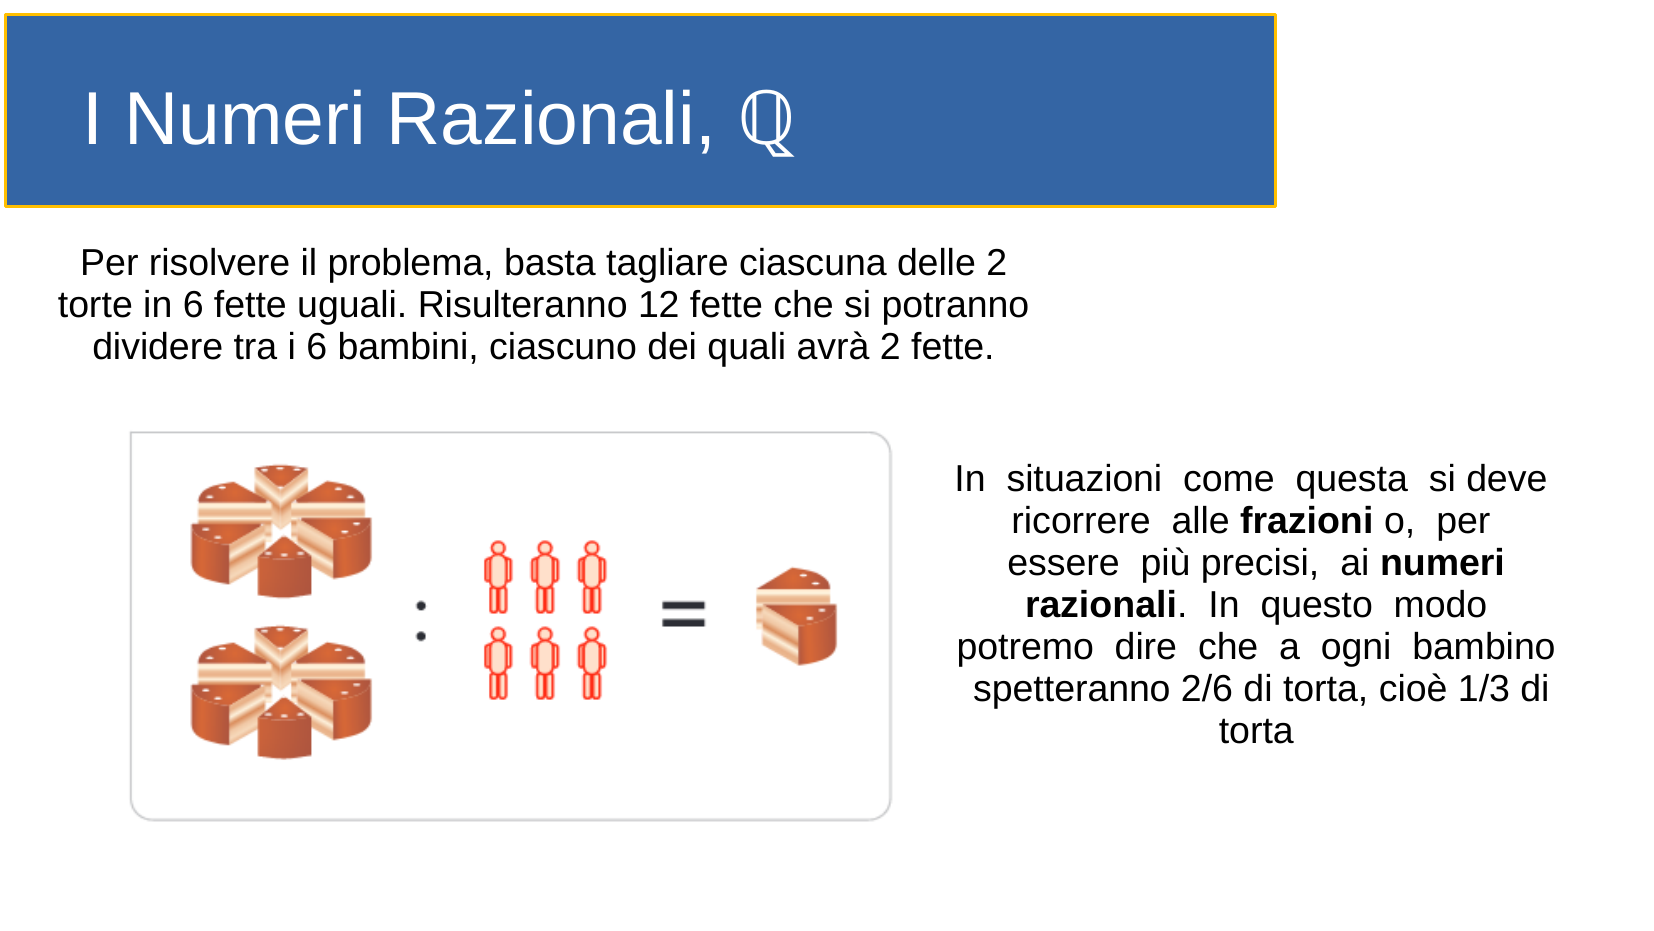

# I Numeri Razionali, ℚ
Per risolvere il problema, basta tagliare ciascuna delle 2 torte in 6 fette uguali. Risulteranno 12 fette che si potranno dividere tra i 6 bambini, ciascuno dei quali avrà 2 fette.
In situazioni come questa si deve ricorrere alle frazioni o, per essere più precisi, ai numeri razionali. In questo modo potremo dire che a ogni bambino spetteranno 2/6 di torta, cioè 1/3 di torta